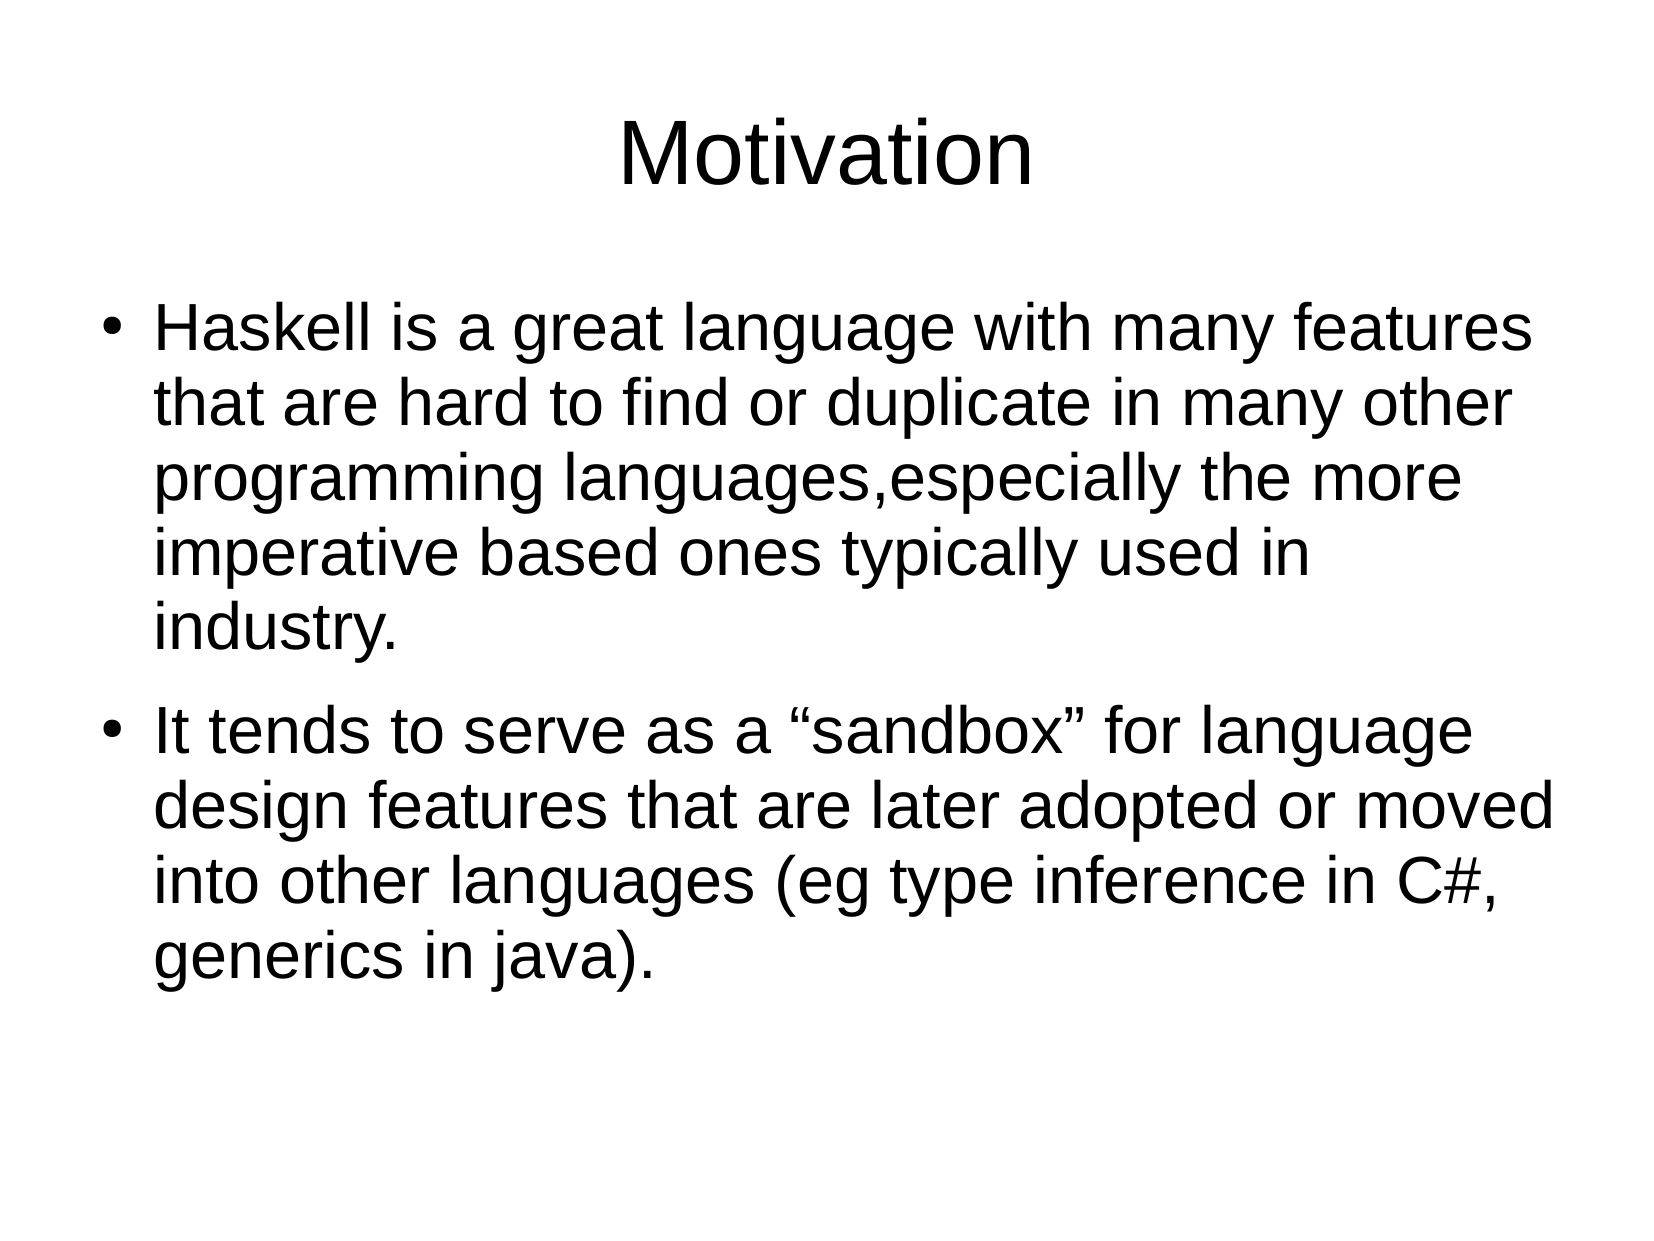

# Motivation
Haskell is a great language with many features that are hard to find or duplicate in many other programming languages,especially the more imperative based ones typically used in industry.
It tends to serve as a “sandbox” for language design features that are later adopted or moved into other languages (eg type inference in C#, generics in java).